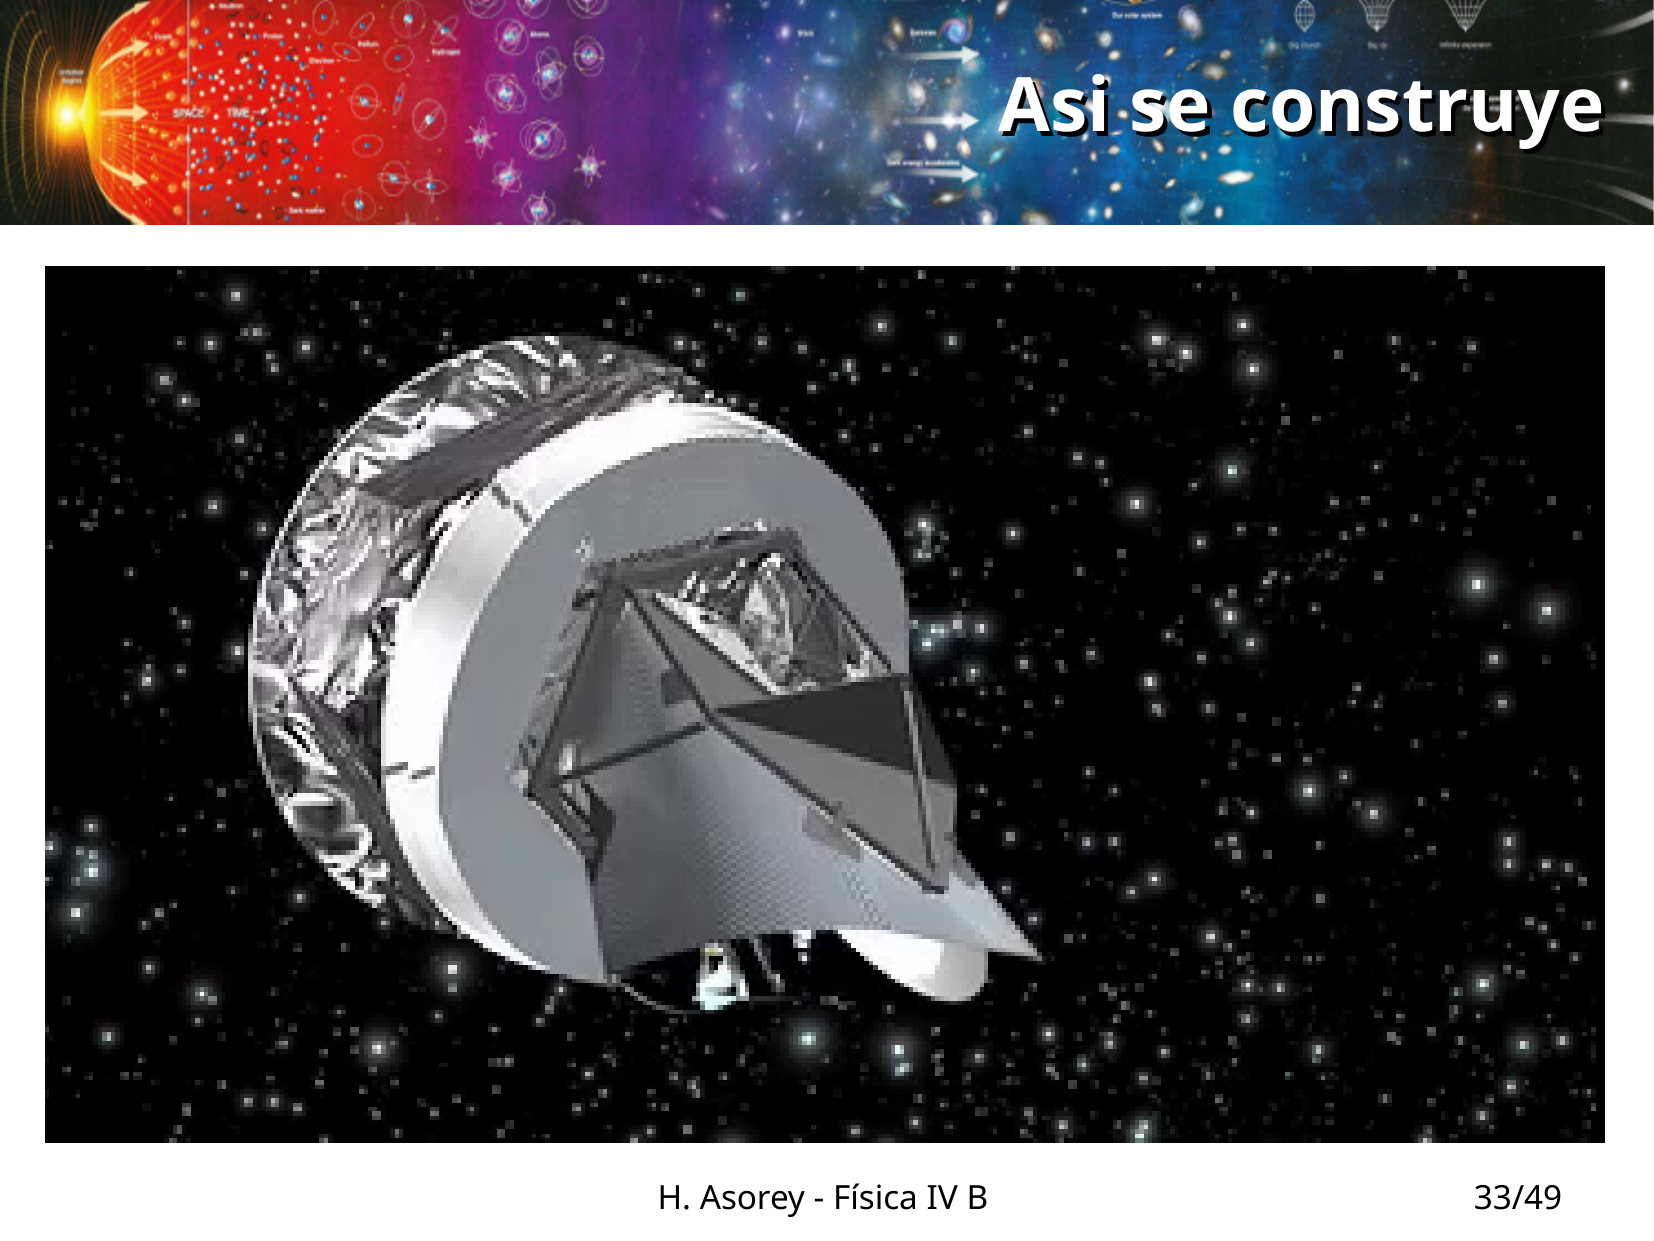

# Asi se construye
H. Asorey - Física IV B
33